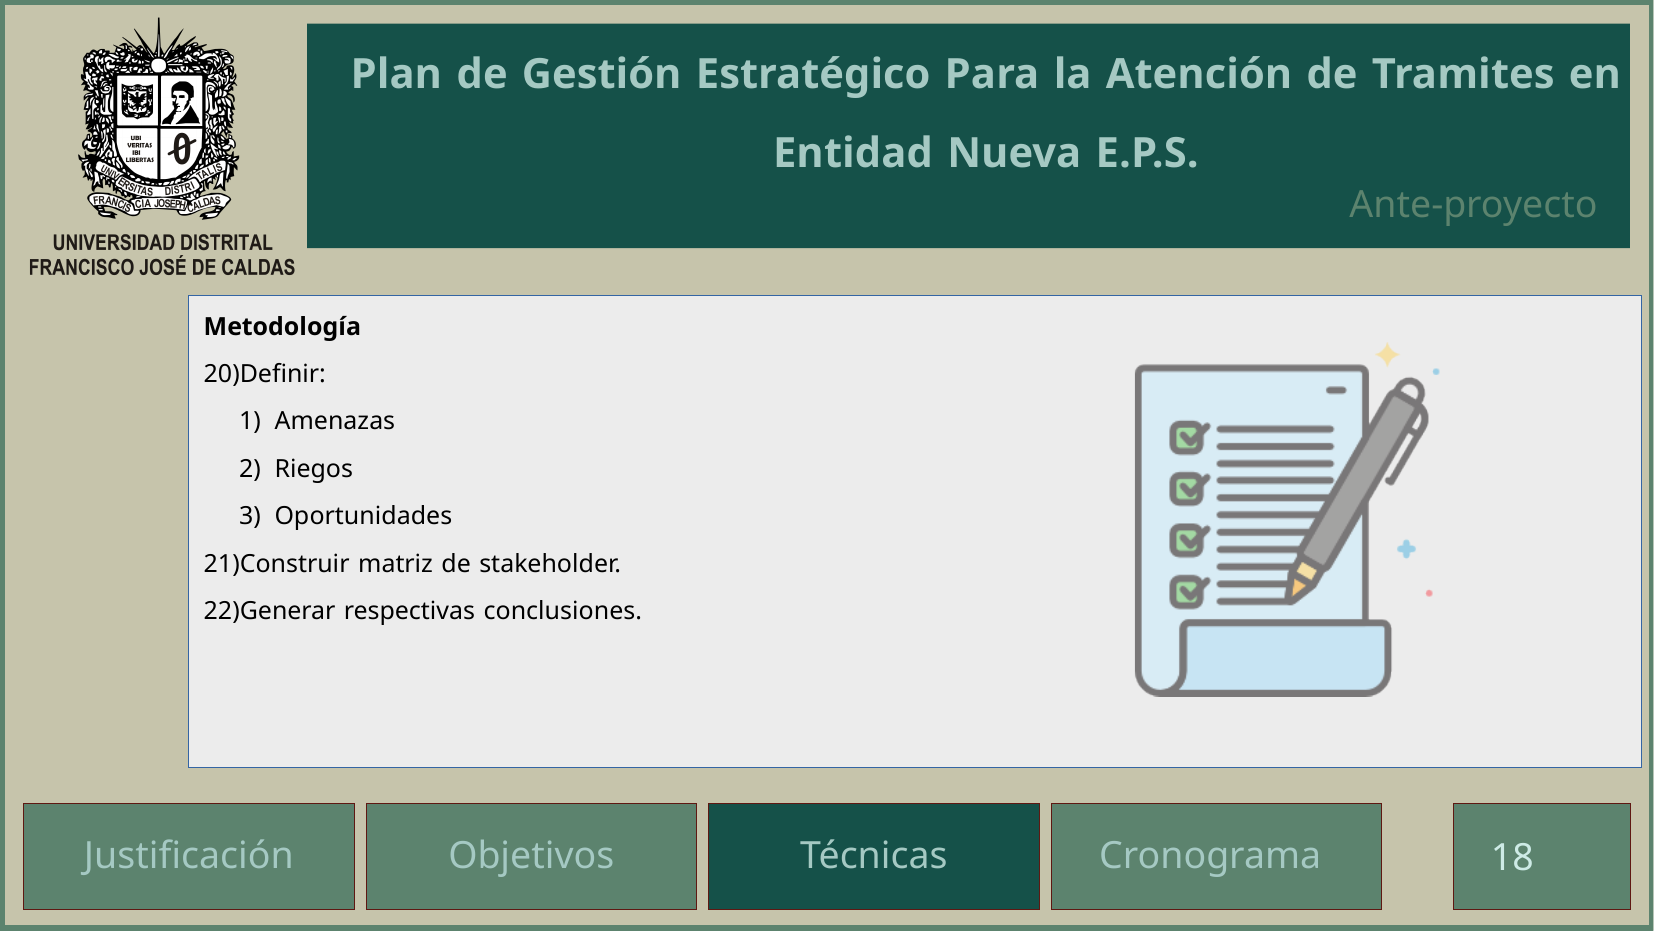

Plan de Gestión Estratégico Para la Atención de Tramites en Entidad Nueva E.P.S.
Ante-proyecto
Metodología
Definir:
Amenazas
Riegos
Oportunidades
Construir matriz de stakeholder.
Generar respectivas conclusiones.
Justificación
Objetivos
Técnicas
Cronograma